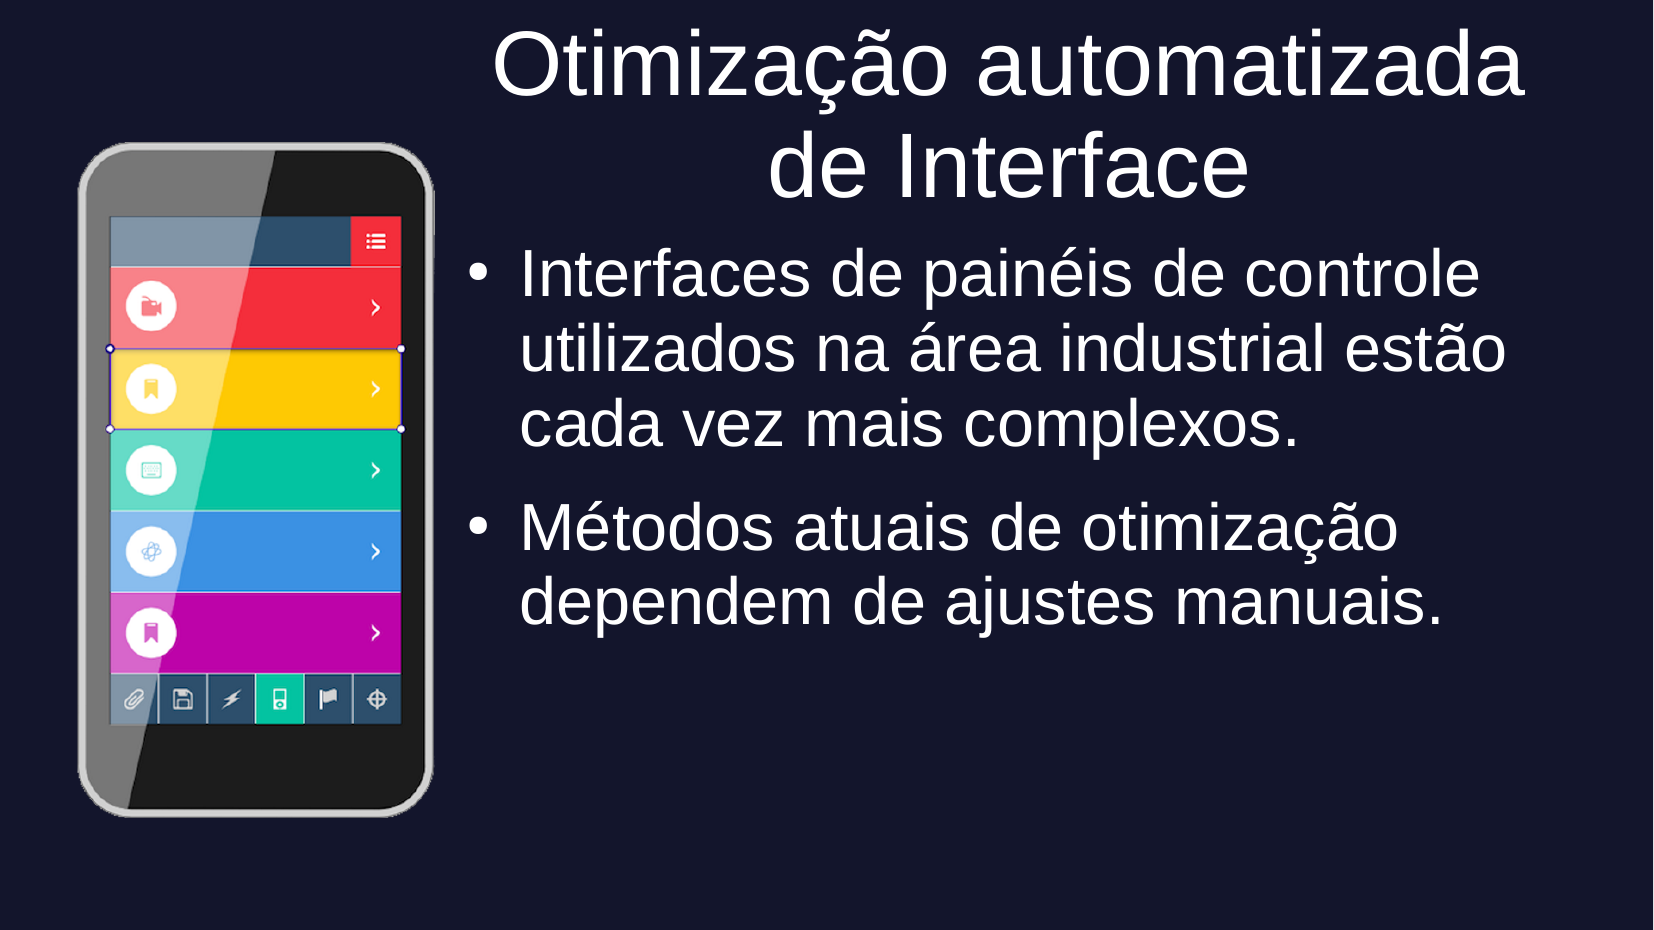

# Otimização automatizada de Interface
Interfaces de painéis de controle utilizados na área industrial estão cada vez mais complexos.
Métodos atuais de otimização dependem de ajustes manuais.